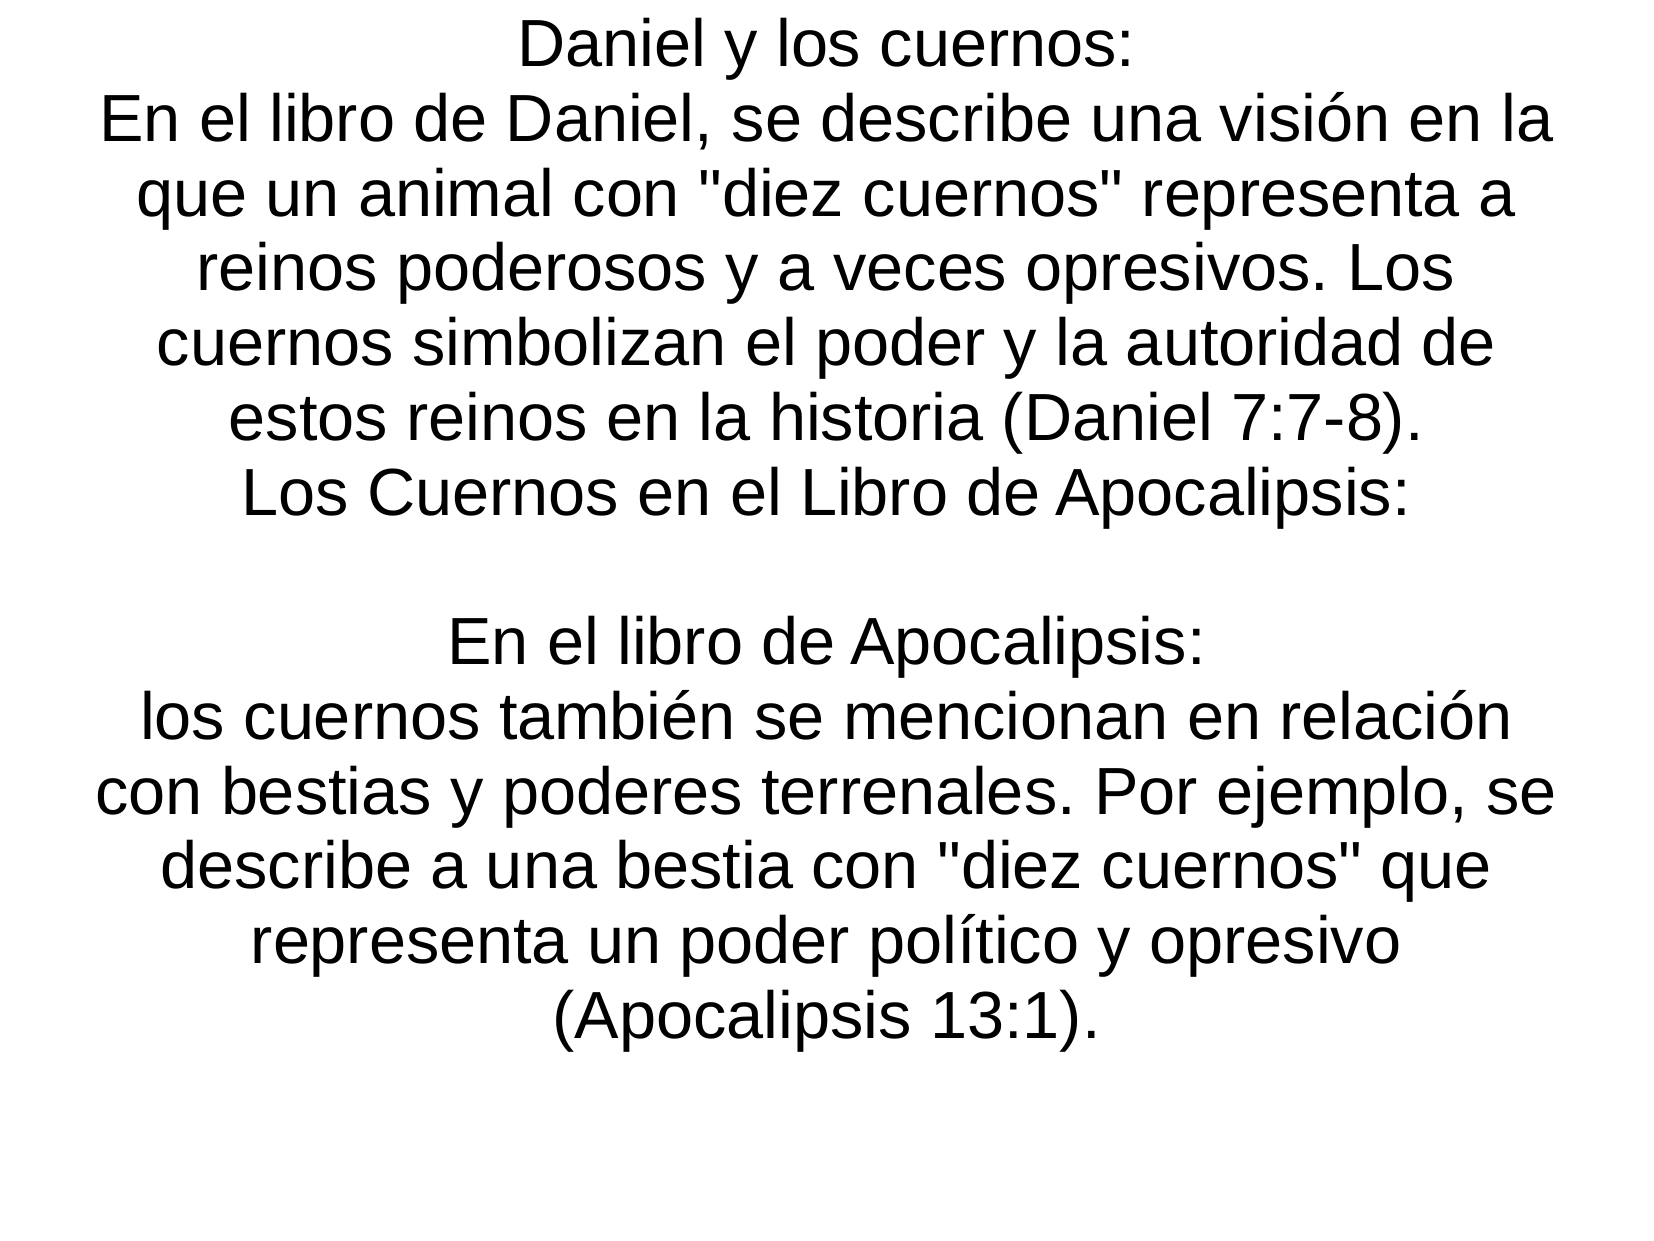

# Daniel y los cuernos:
En el libro de Daniel, se describe una visión en la que un animal con "diez cuernos" representa a reinos poderosos y a veces opresivos. Los cuernos simbolizan el poder y la autoridad de estos reinos en la historia (Daniel 7:7-8).
Los Cuernos en el Libro de Apocalipsis:
En el libro de Apocalipsis:
los cuernos también se mencionan en relación con bestias y poderes terrenales. Por ejemplo, se describe a una bestia con "diez cuernos" que representa un poder político y opresivo (Apocalipsis 13:1).